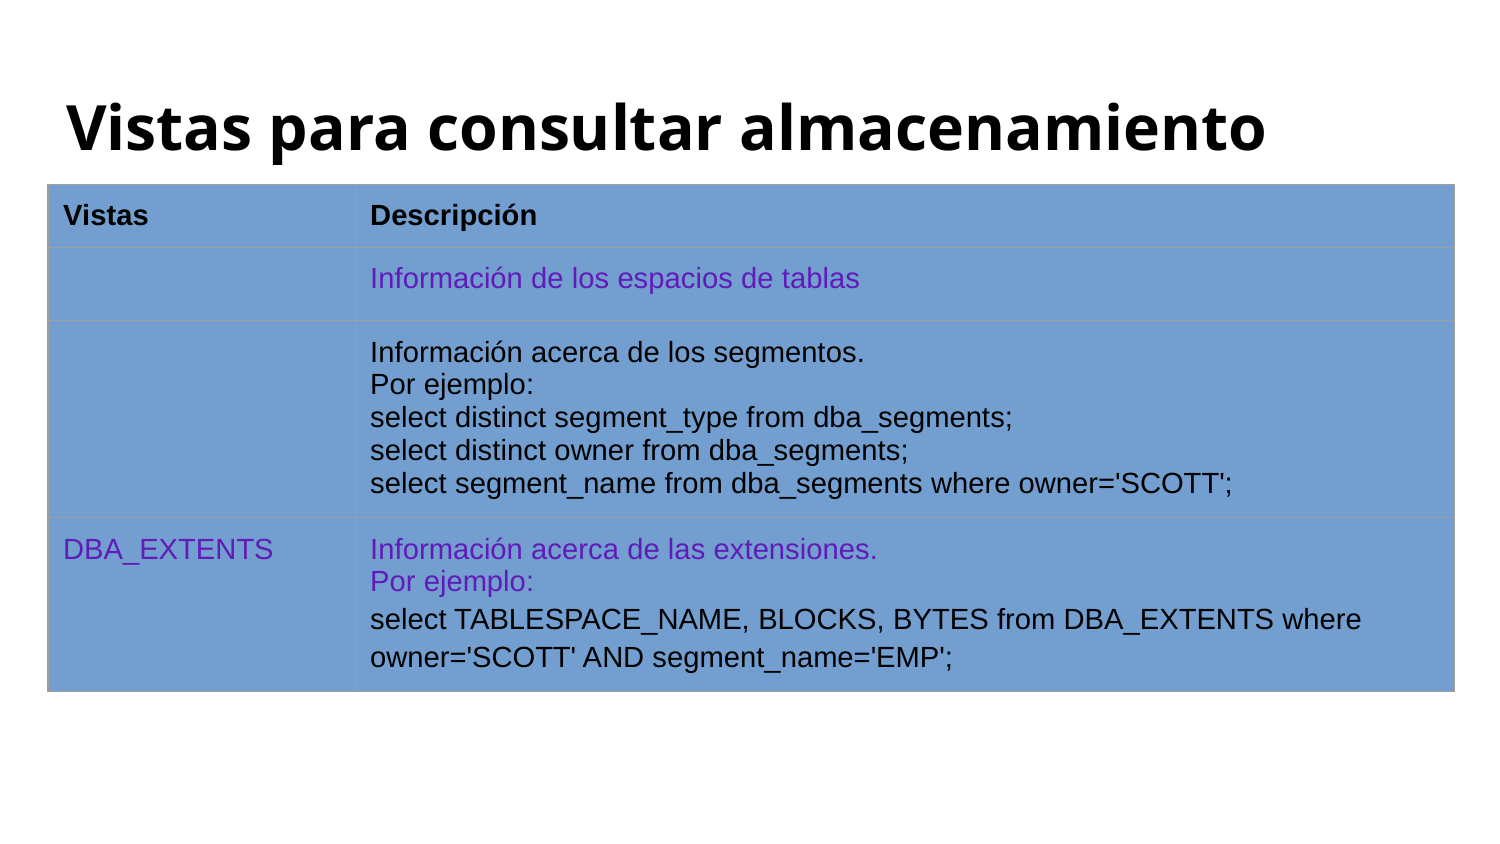

# Vistas para consultar almacenamiento
| Vistas | Descripción |
| --- | --- |
| | Información de los espacios de tablas |
| | Información acerca de los segmentos. Por ejemplo: select distinct segment\_type from dba\_segments; select distinct owner from dba\_segments; select segment\_name from dba\_segments where owner='SCOTT'; |
| DBA\_EXTENTS | Información acerca de las extensiones. Por ejemplo: select TABLESPACE\_NAME, BLOCKS, BYTES from DBA\_EXTENTS where owner='SCOTT' AND segment\_name='EMP'; |